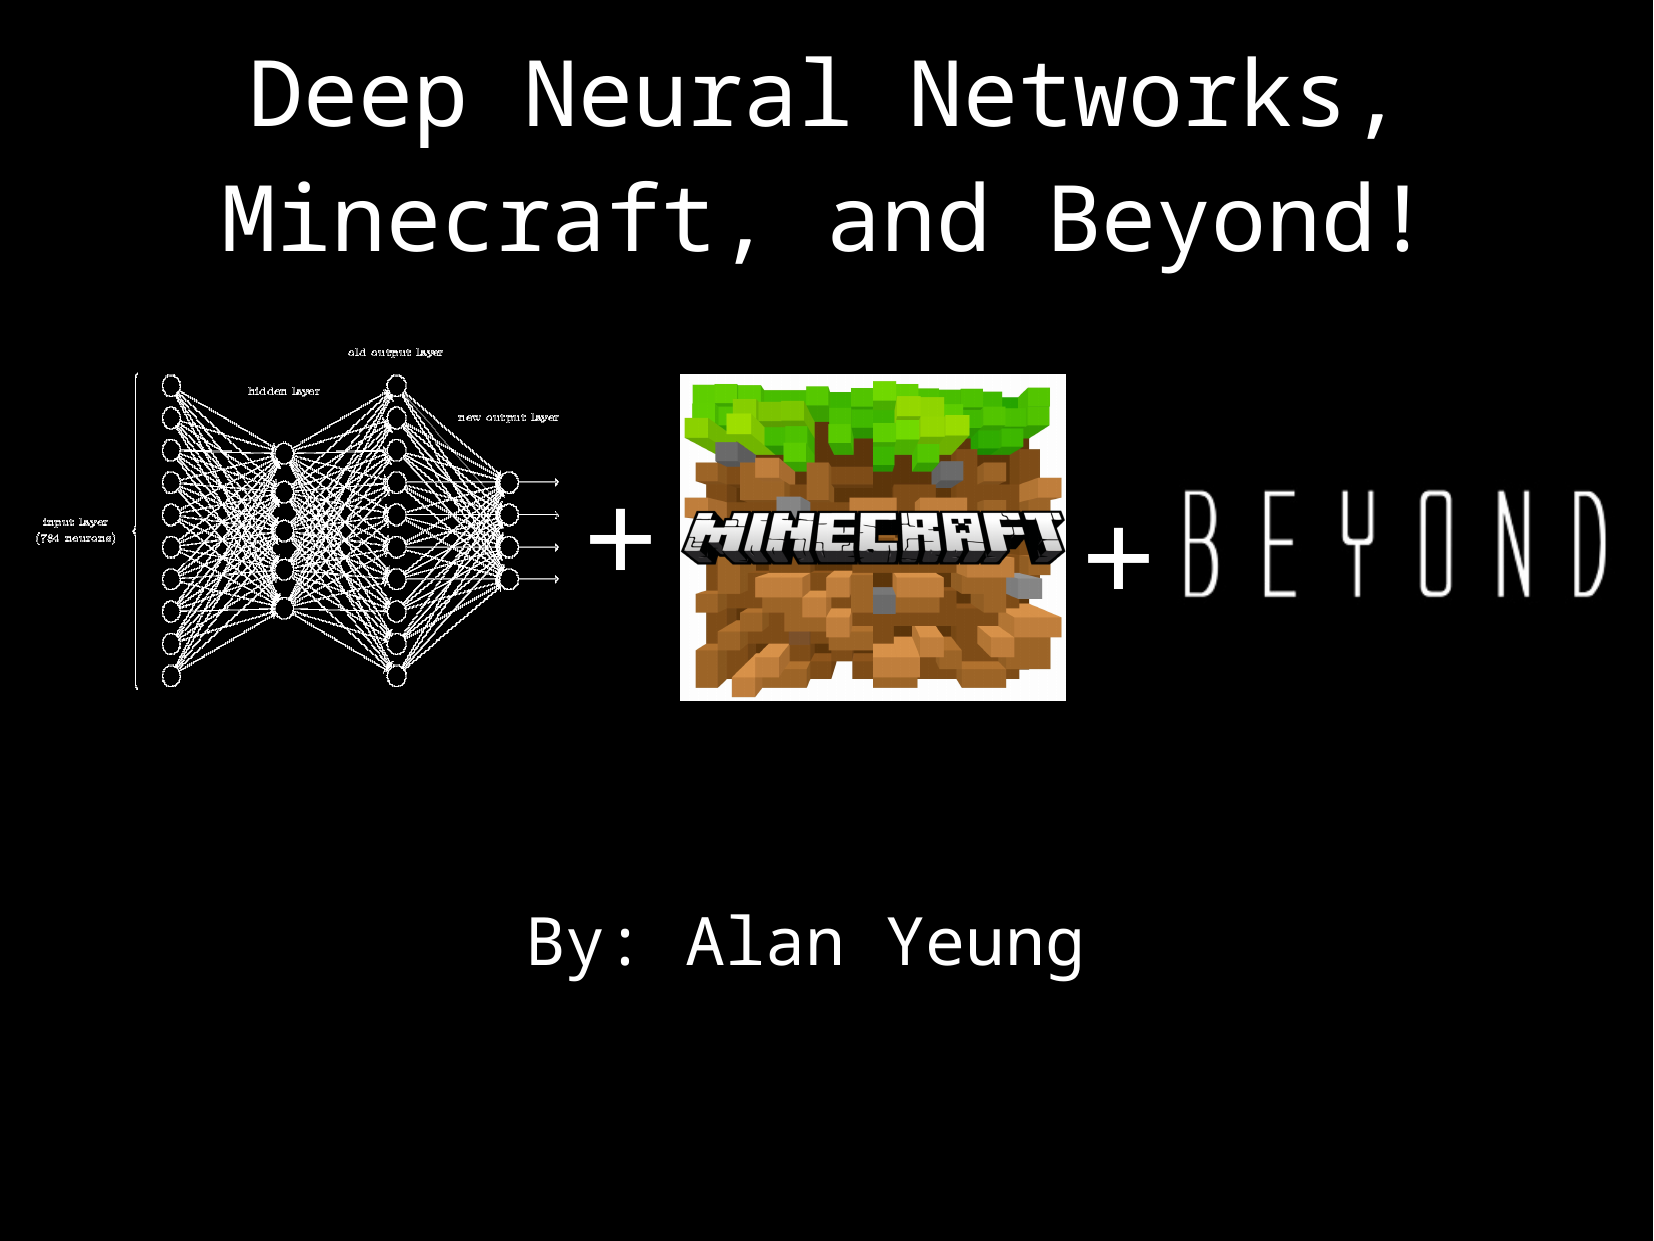

# Deep Neural Networks, Minecraft, and Beyond!
+
+
By: Alan Yeung